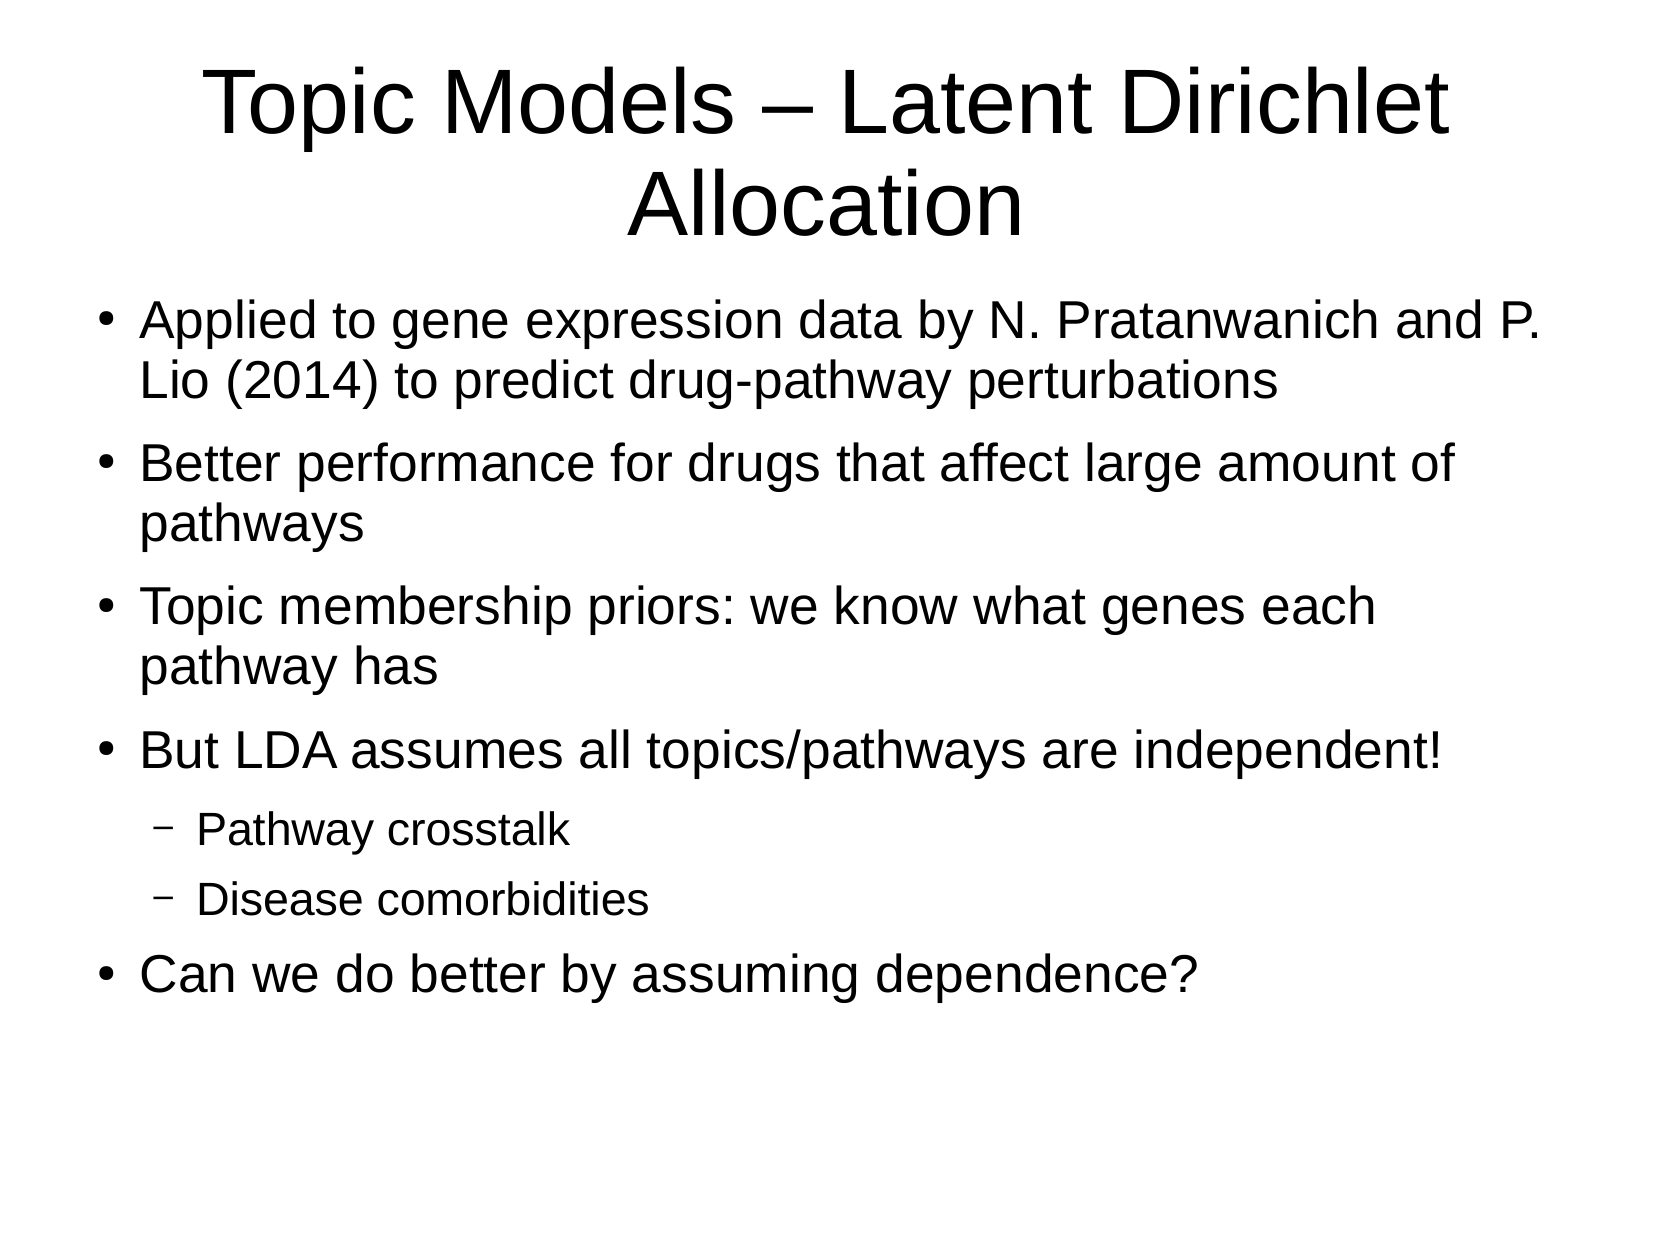

# Topic Models – Latent Dirichlet Allocation
Applied to gene expression data by N. Pratanwanich and P. Lio (2014) to predict drug-pathway perturbations
Better performance for drugs that affect large amount of pathways
Topic membership priors: we know what genes each pathway has
But LDA assumes all topics/pathways are independent!
Pathway crosstalk
Disease comorbidities
Can we do better by assuming dependence?